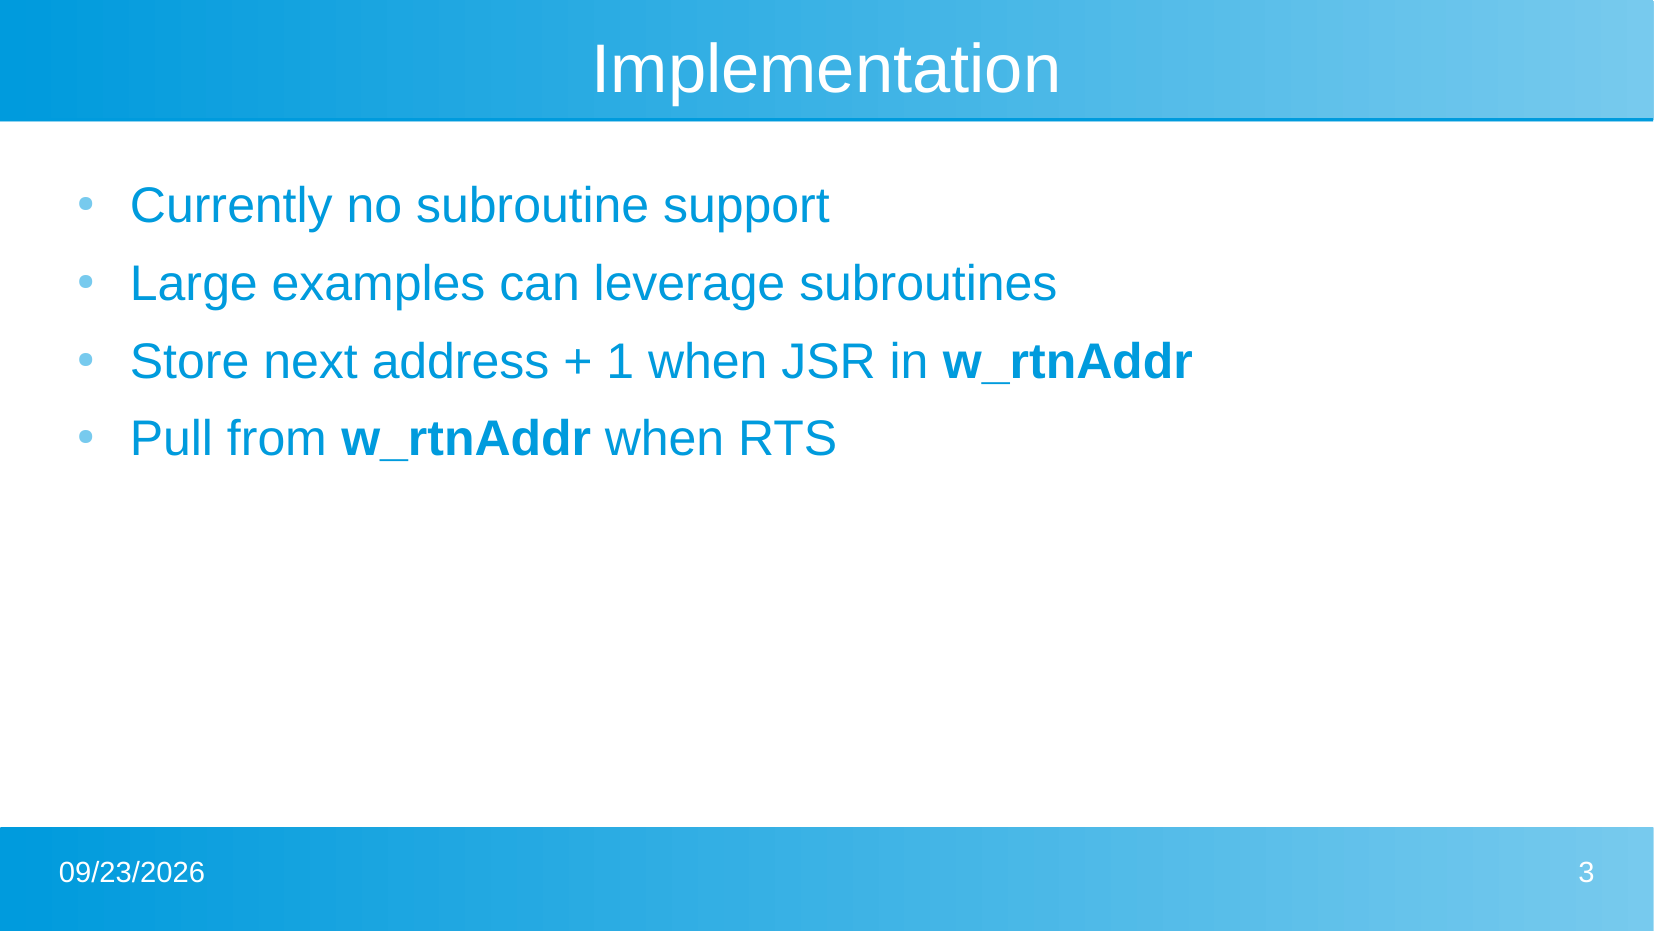

# Implementation
Currently no subroutine support
Large examples can leverage subroutines
Store next address + 1 when JSR in w_rtnAddr
Pull from w_rtnAddr when RTS
3